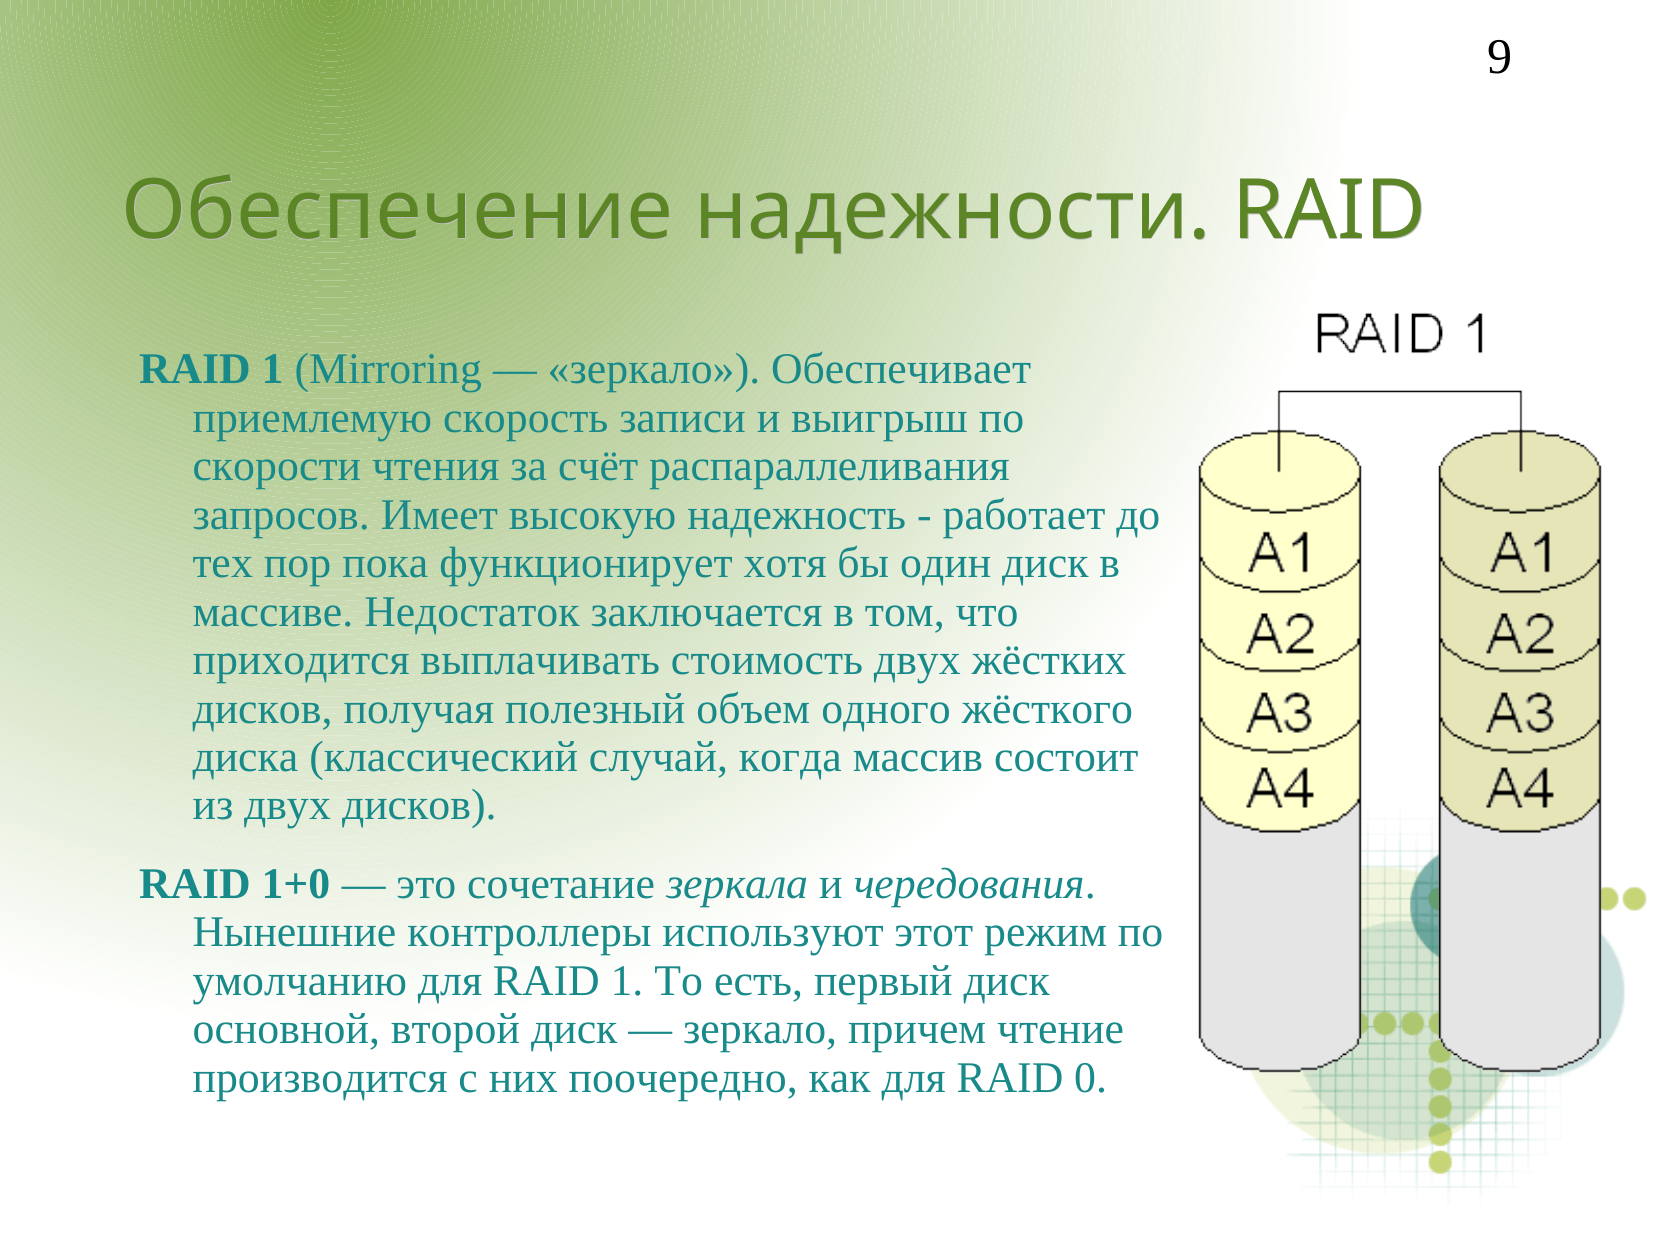

# Обеспечение надежности. RAID
RAID 1 (Mirroring — «зеркало»). Обеспечивает приемлемую скорость записи и выигрыш по скорости чтения за счёт распараллеливания запросов. Имеет высокую надежность - работает до тех пор пока функционирует хотя бы один диск в массиве. Недостаток заключается в том, что приходится выплачивать стоимость двух жёстких дисков, получая полезный объем одного жёсткого диска (классический случай, когда массив состоит из двух дисков).
RAID 1+0 — это сочетание зеркала и чередования. Нынешние контроллеры используют этот режим по умолчанию для RAID 1. То есть, первый диск основной, второй диск — зеркало, причем чтение производится с них поочередно, как для RAID 0.